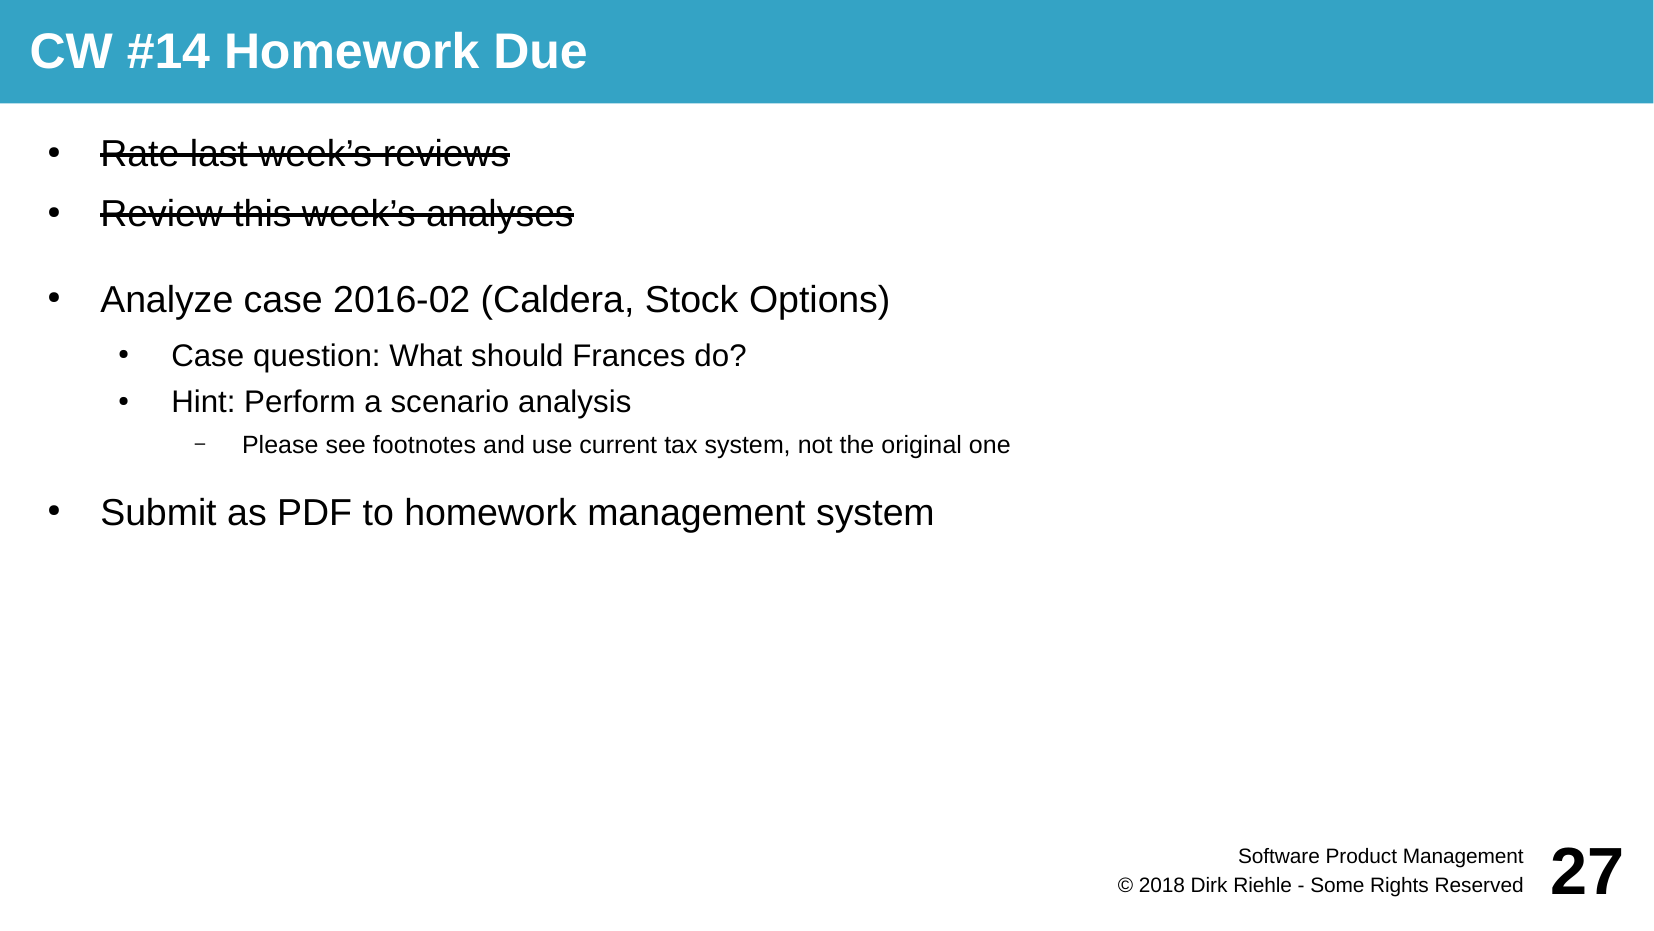

# CW #14 Homework Due
Rate last week’s reviews
Review this week’s analyses
Analyze case 2016-02 (Caldera, Stock Options)
Case question: What should Frances do?
Hint: Perform a scenario analysis
Please see footnotes and use current tax system, not the original one
Submit as PDF to homework management system
Software Product Management
27
© 2018 Dirk Riehle - Some Rights Reserved